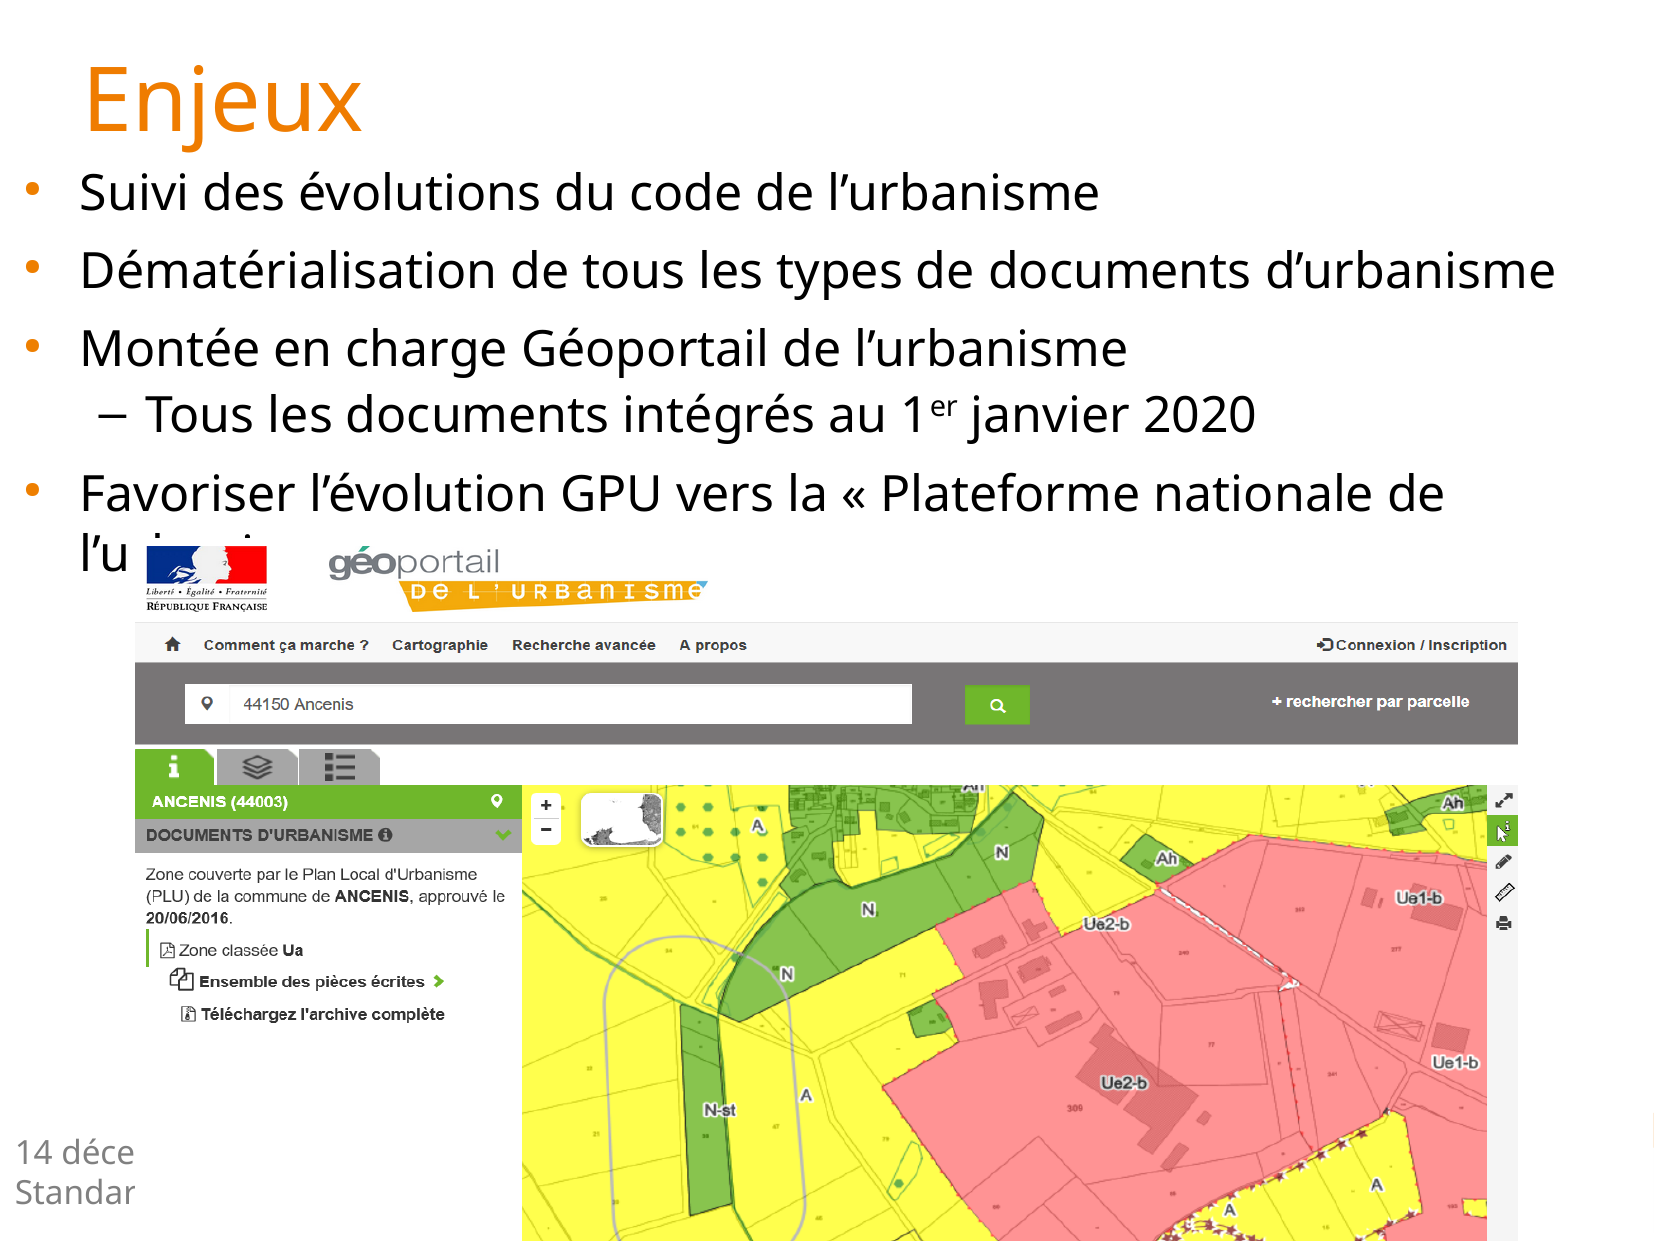

# Enjeux
Suivi des évolutions du code de l’urbanisme
Dématérialisation de tous les types de documents d’urbanisme
Montée en charge Géoportail de l’urbanisme
Tous les documents intégrés au 1er janvier 2020
Favoriser l’évolution GPU vers la « Plateforme nationale de l’urbanisme »
14 décembre 2017 – Commission DONNEES du CNIG
Standard CNIG PLU-CC v2017